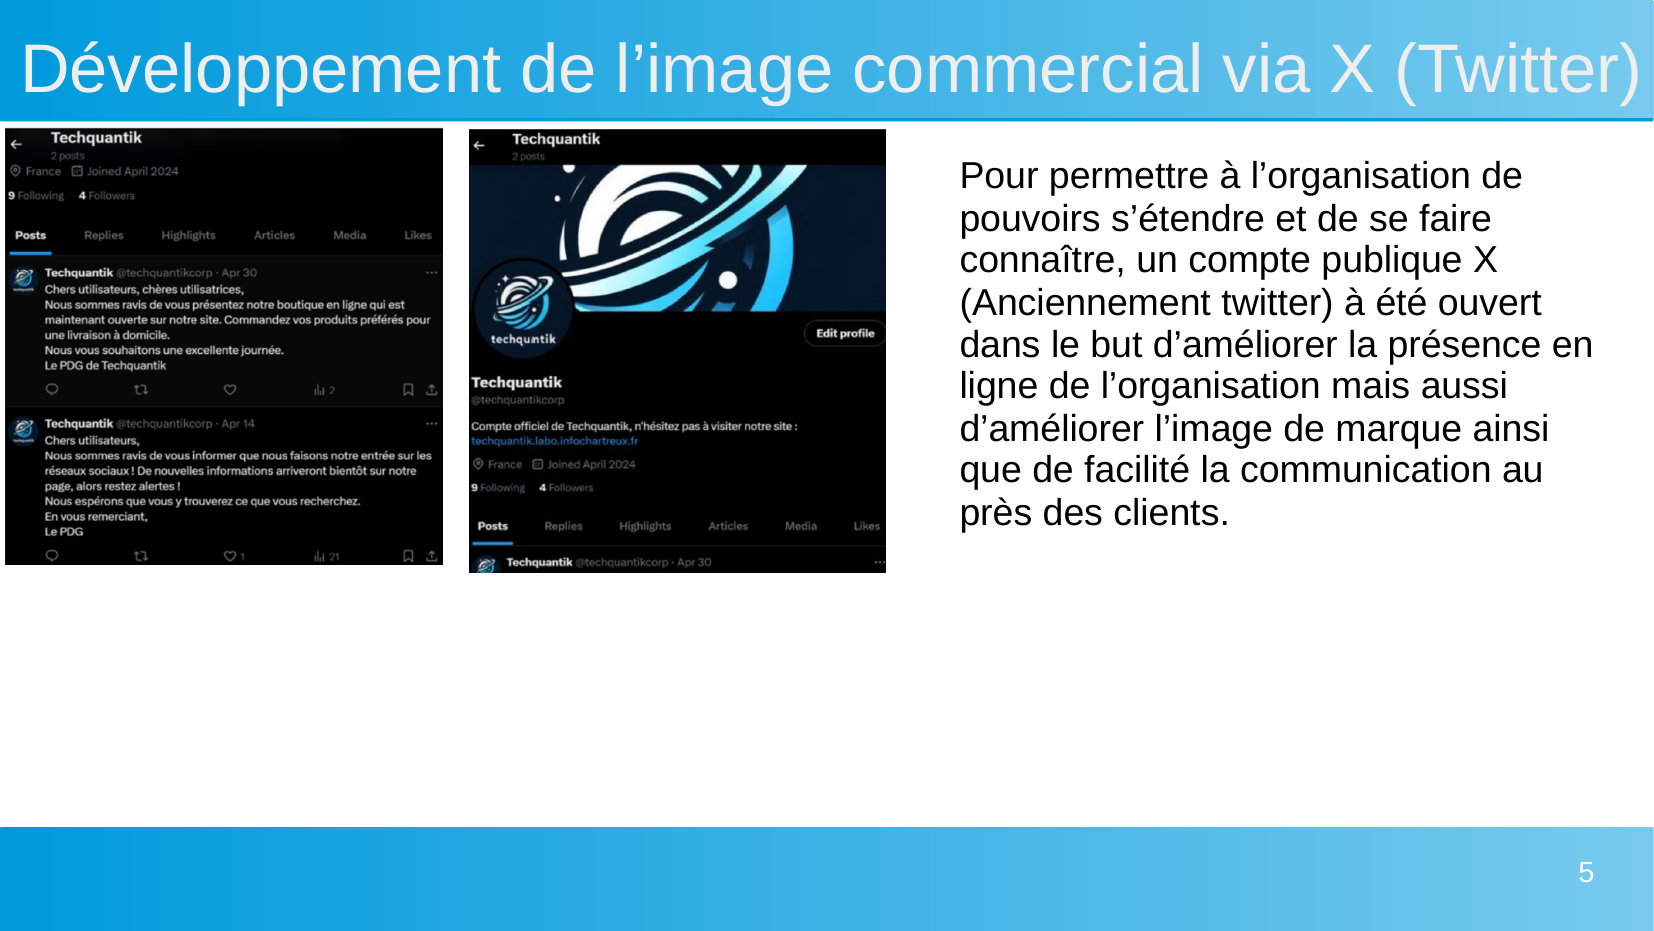

# Développement de l’image commercial via X (Twitter)
Pour permettre à l’organisation de pouvoirs s’étendre et de se faire connaître, un compte publique X (Anciennement twitter) à été ouvert dans le but d’améliorer la présence en ligne de l’organisation mais aussi d’améliorer l’image de marque ainsi que de facilité la communication au près des clients.
5